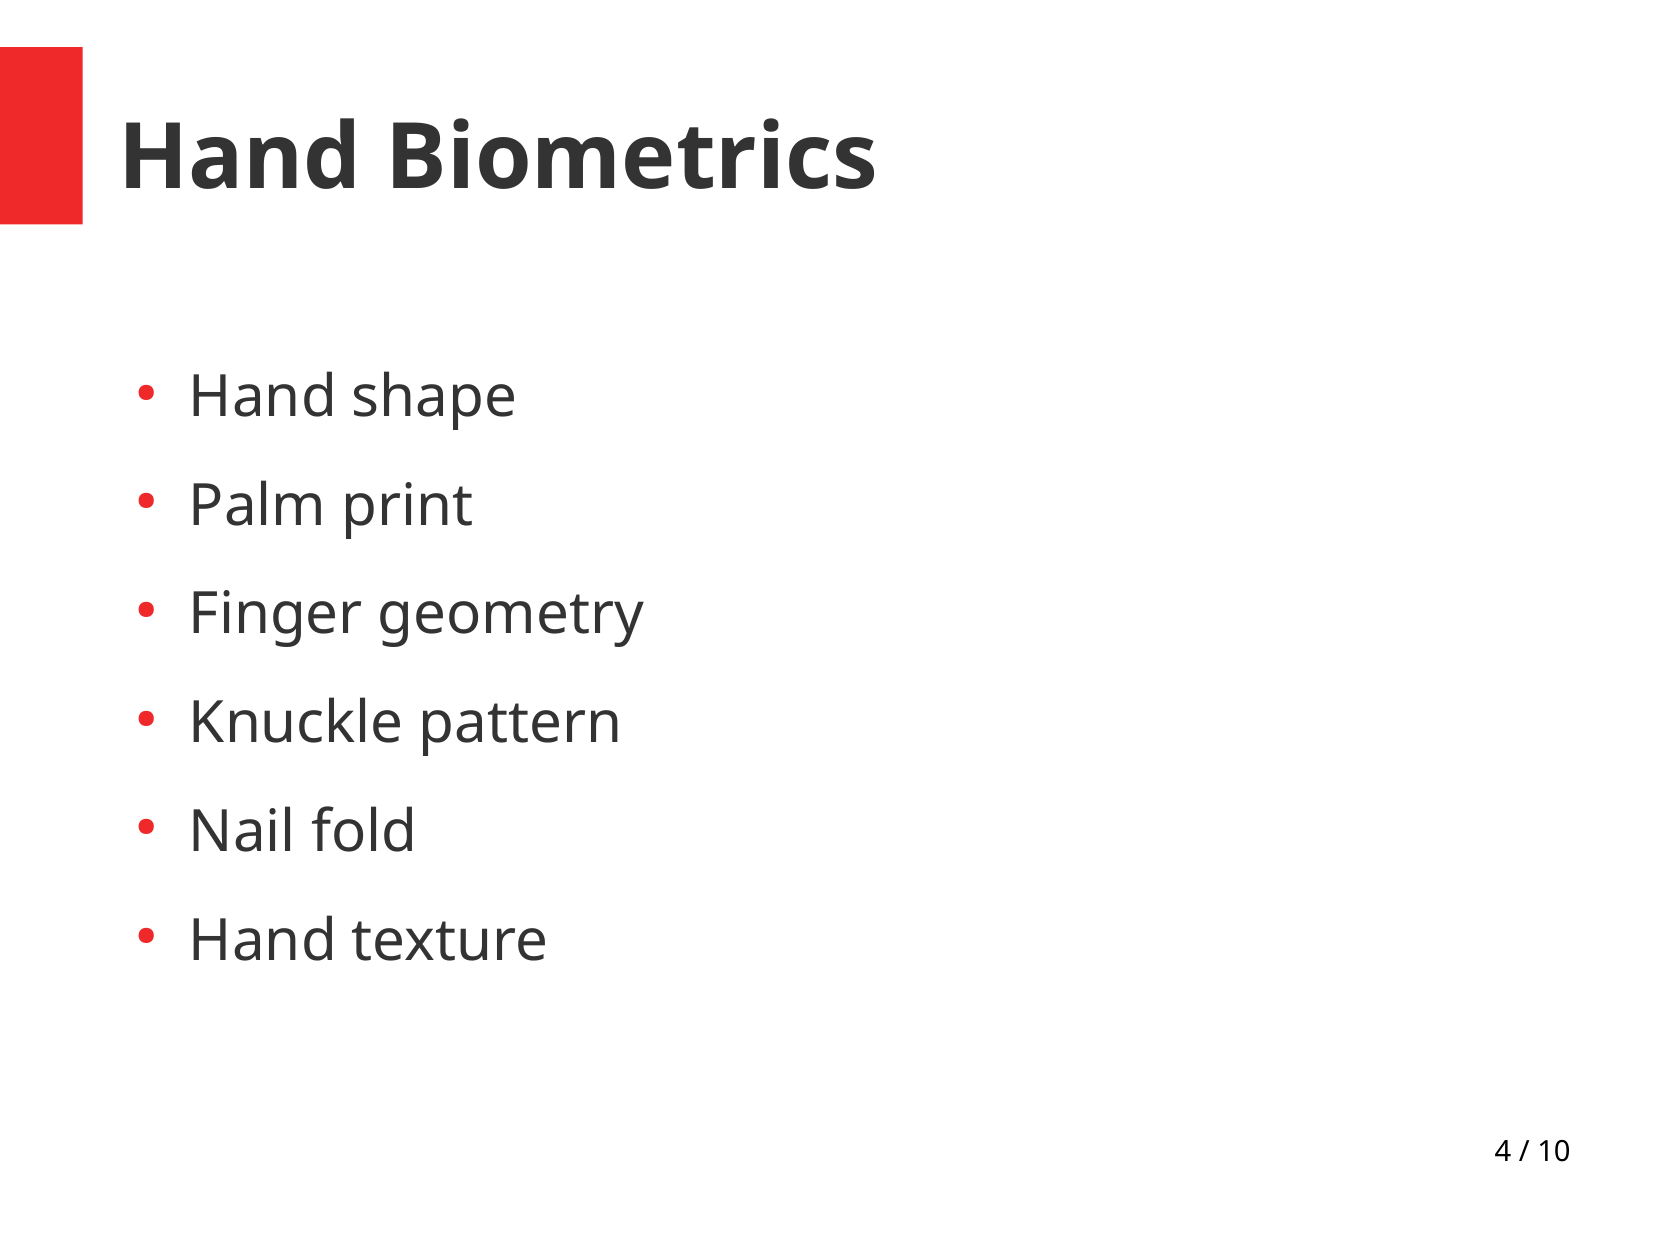

# Hand Biometrics
Hand shape
Palm print
Finger geometry
Knuckle pattern
Nail fold
Hand texture
4